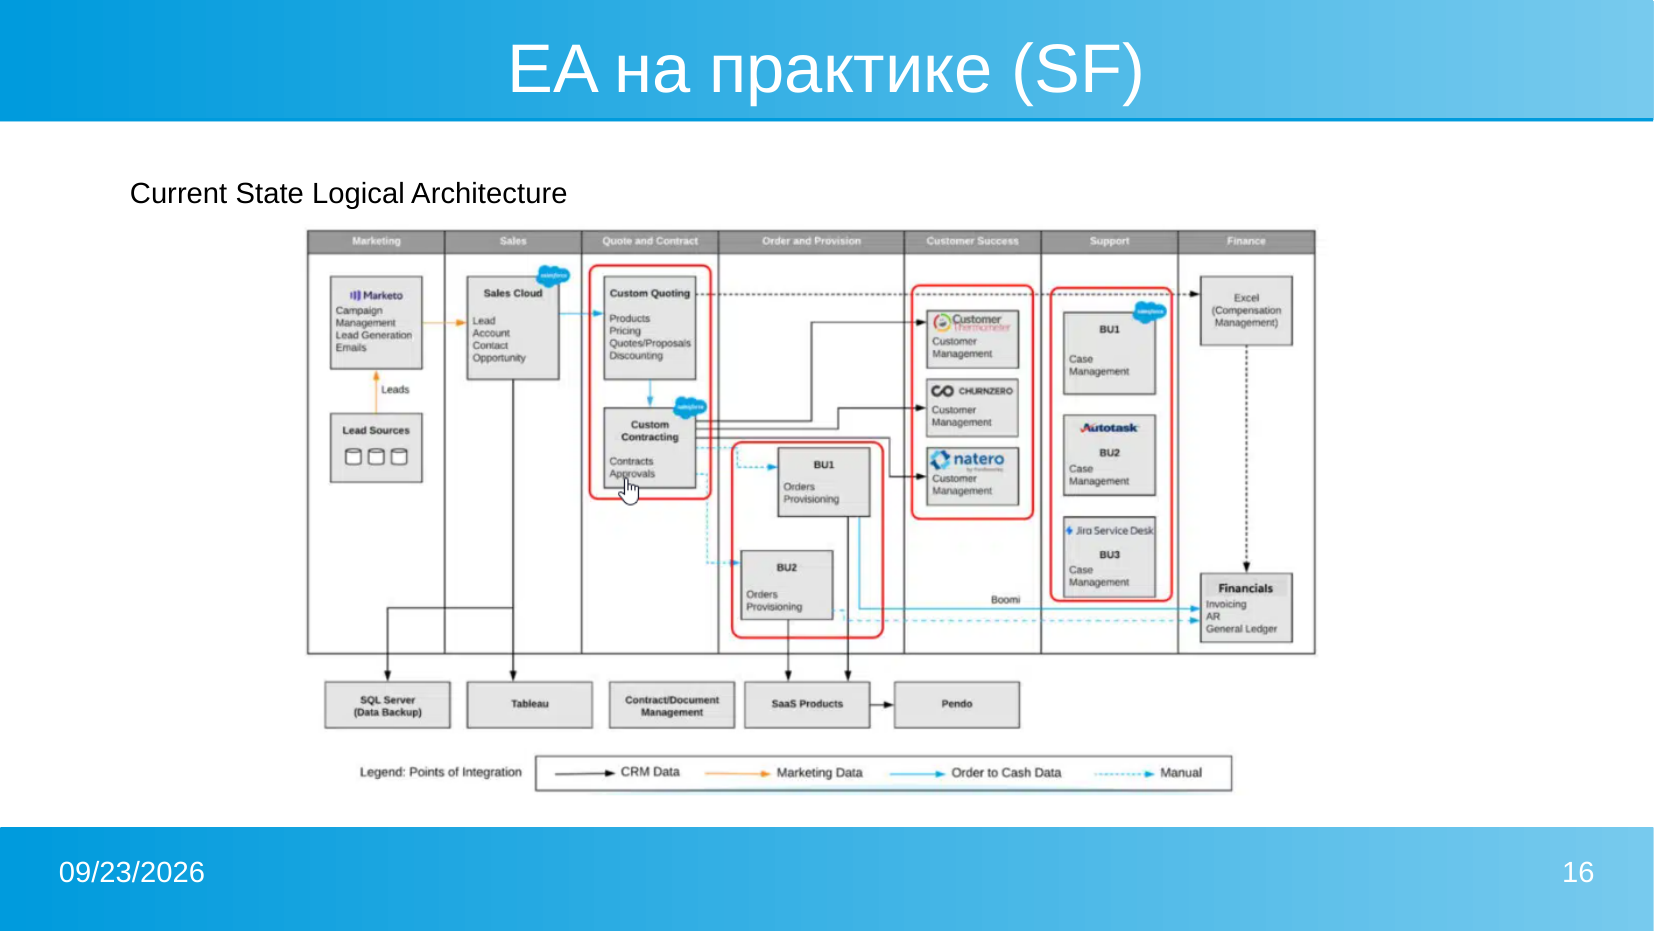

# EA на практике (SF)
Current State Logical Architecture
16